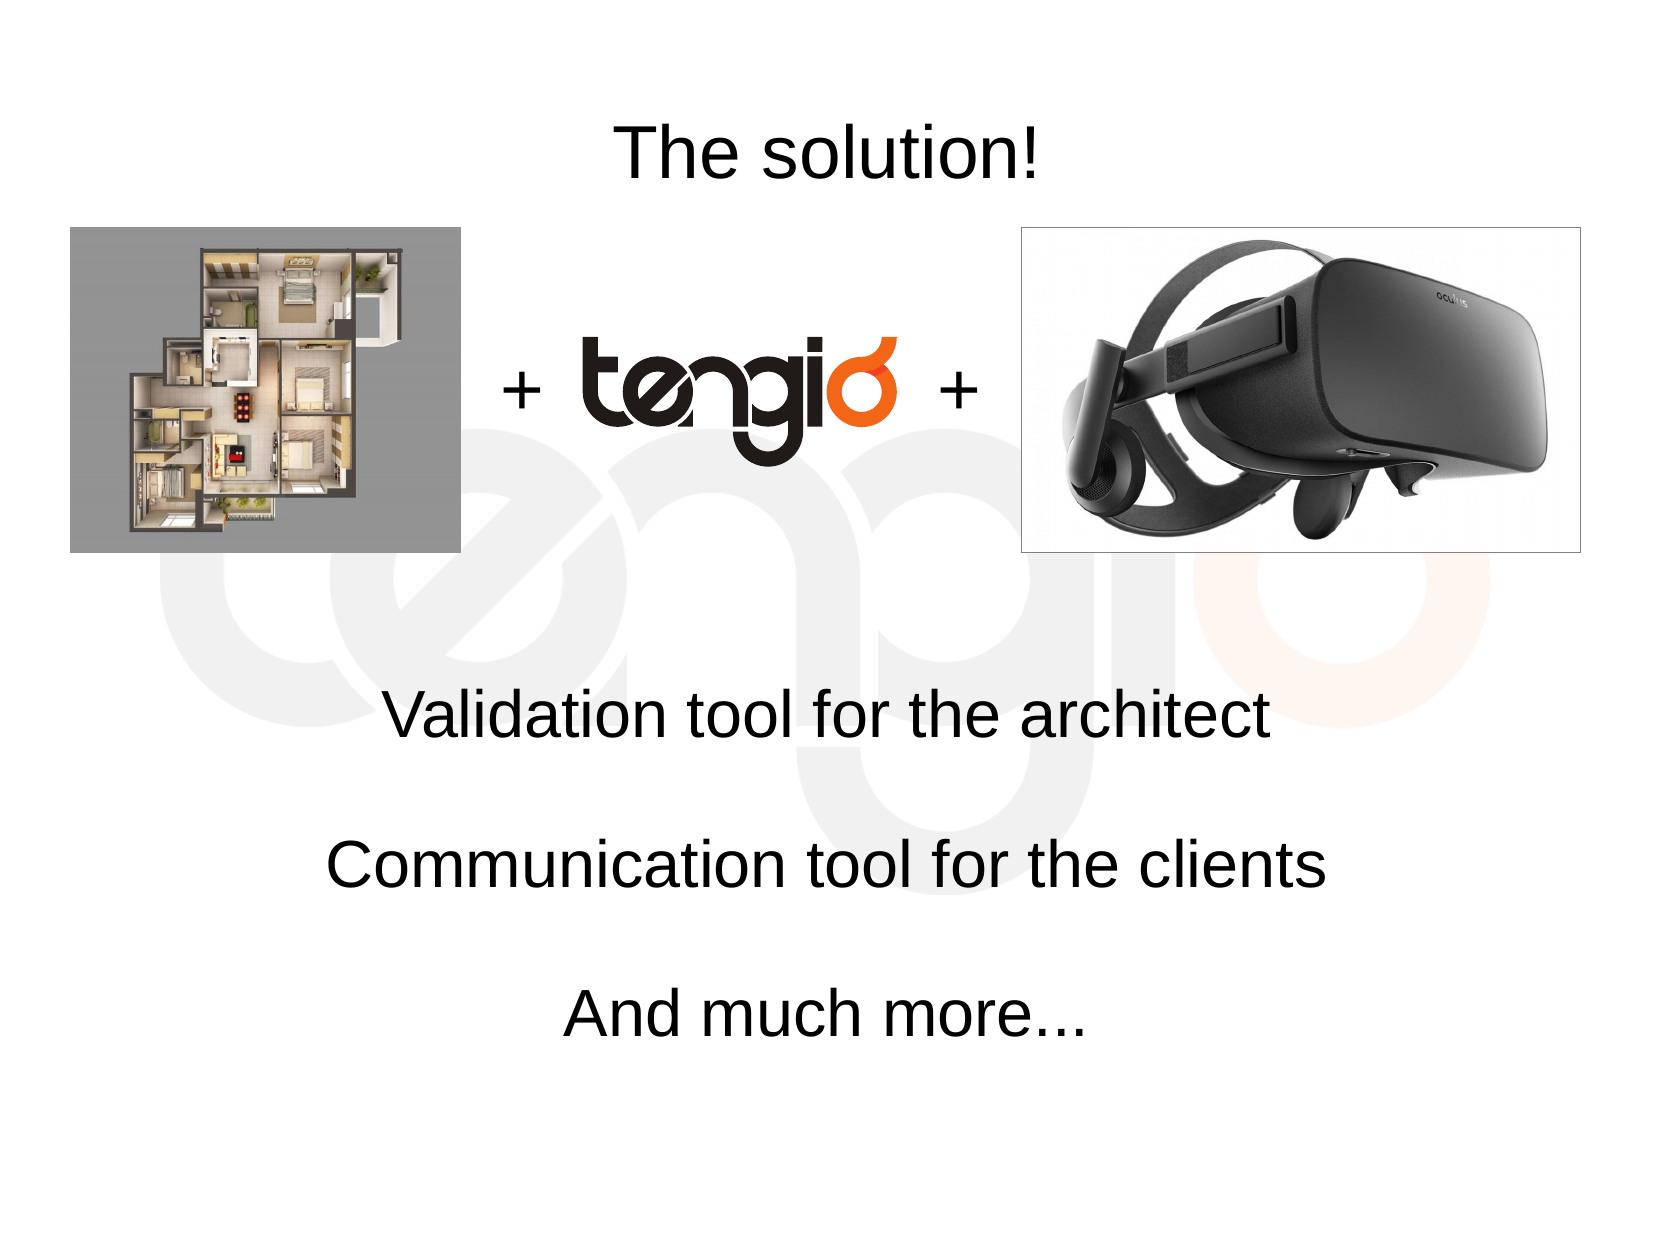

The solution!
+
+
# Validation tool for the architect
Communication tool for the clients
And much more...